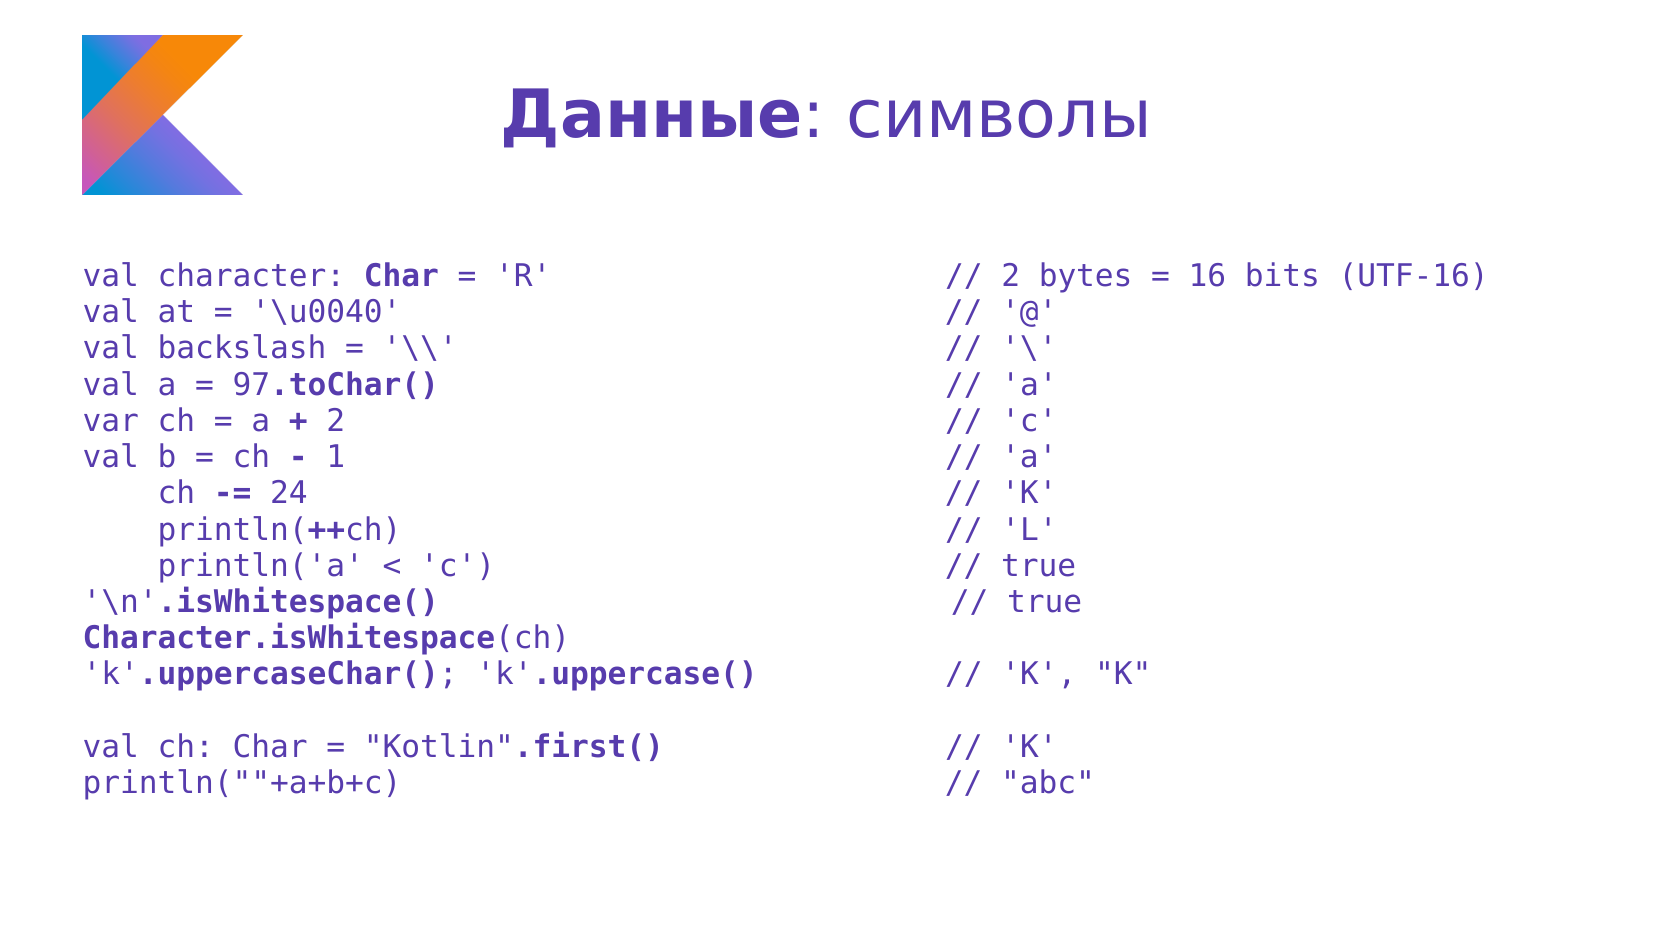

# Данные: символы
val character: Char = 'R' // 2 bytes = 16 bits (UTF-16)
val at = '\u0040' // '@'
val backslash = '\\' // '\'
val a = 97.toChar() // 'a'
var ch = a + 2 // 'c'
val b = ch - 1 // 'a'
 ch -= 24 // 'K'
 println(++ch) // 'L'
 println('a' < 'c') // true
'\n'.isWhitespace() 						 // true
Character.isWhitespace(ch)
'k'.uppercaseChar(); 'k'.uppercase() // 'K', "K"
val ch: Char = "Kotlin".first() // 'K'
println(""+a+b+c) // "abc"